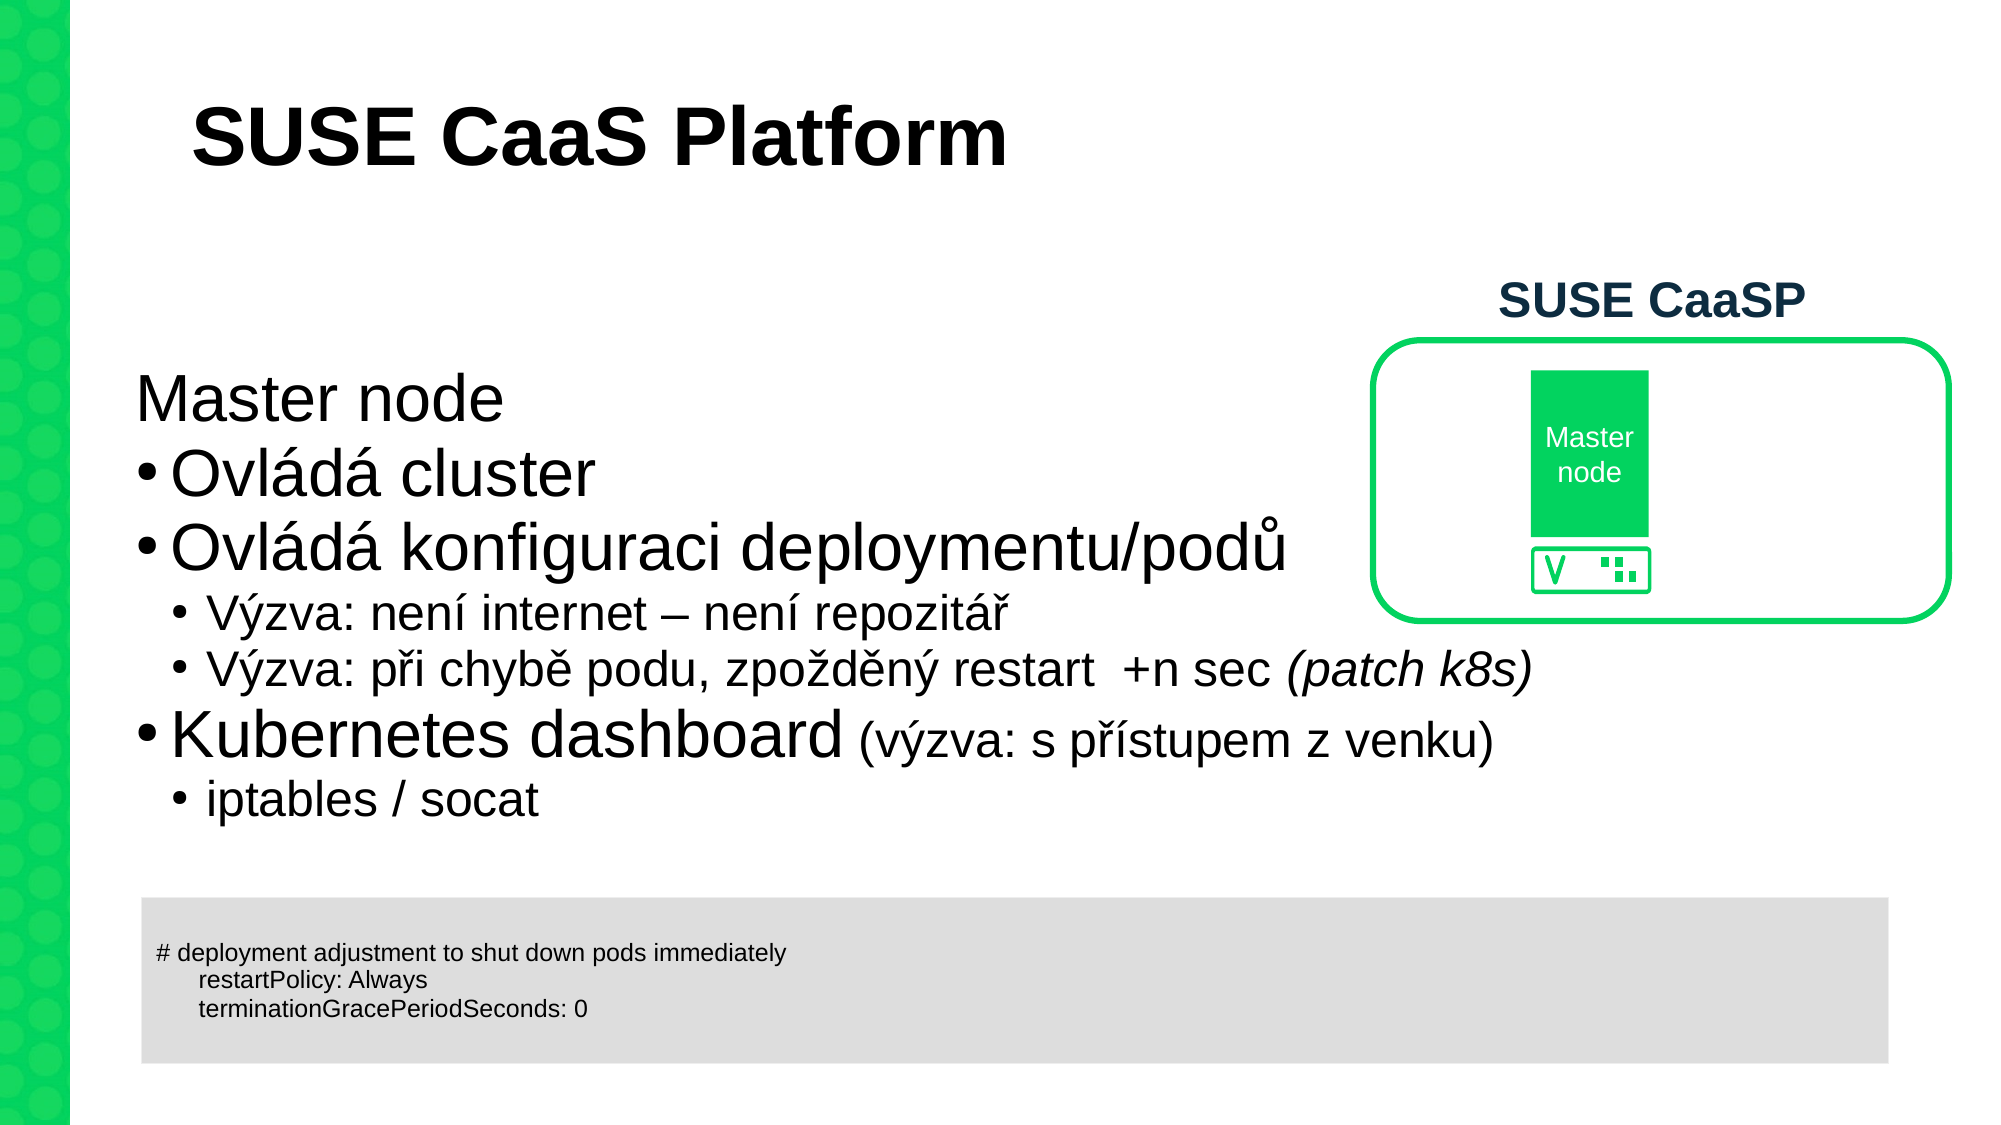

# SUSE CaaS Platform
SUSE CaaSP
Master node
Ovládá cluster
Ovládá konfiguraci deploymentu/podů
Výzva: není internet – není repozitář
Výzva: při chybě podu, zpožděný restart +n sec (patch k8s)
Kubernetes dashboard (výzva: s přístupem z venku)
iptables / socat
Master node
# deployment adjustment to shut down pods immediately
 restartPolicy: Always
 terminationGracePeriodSeconds: 0